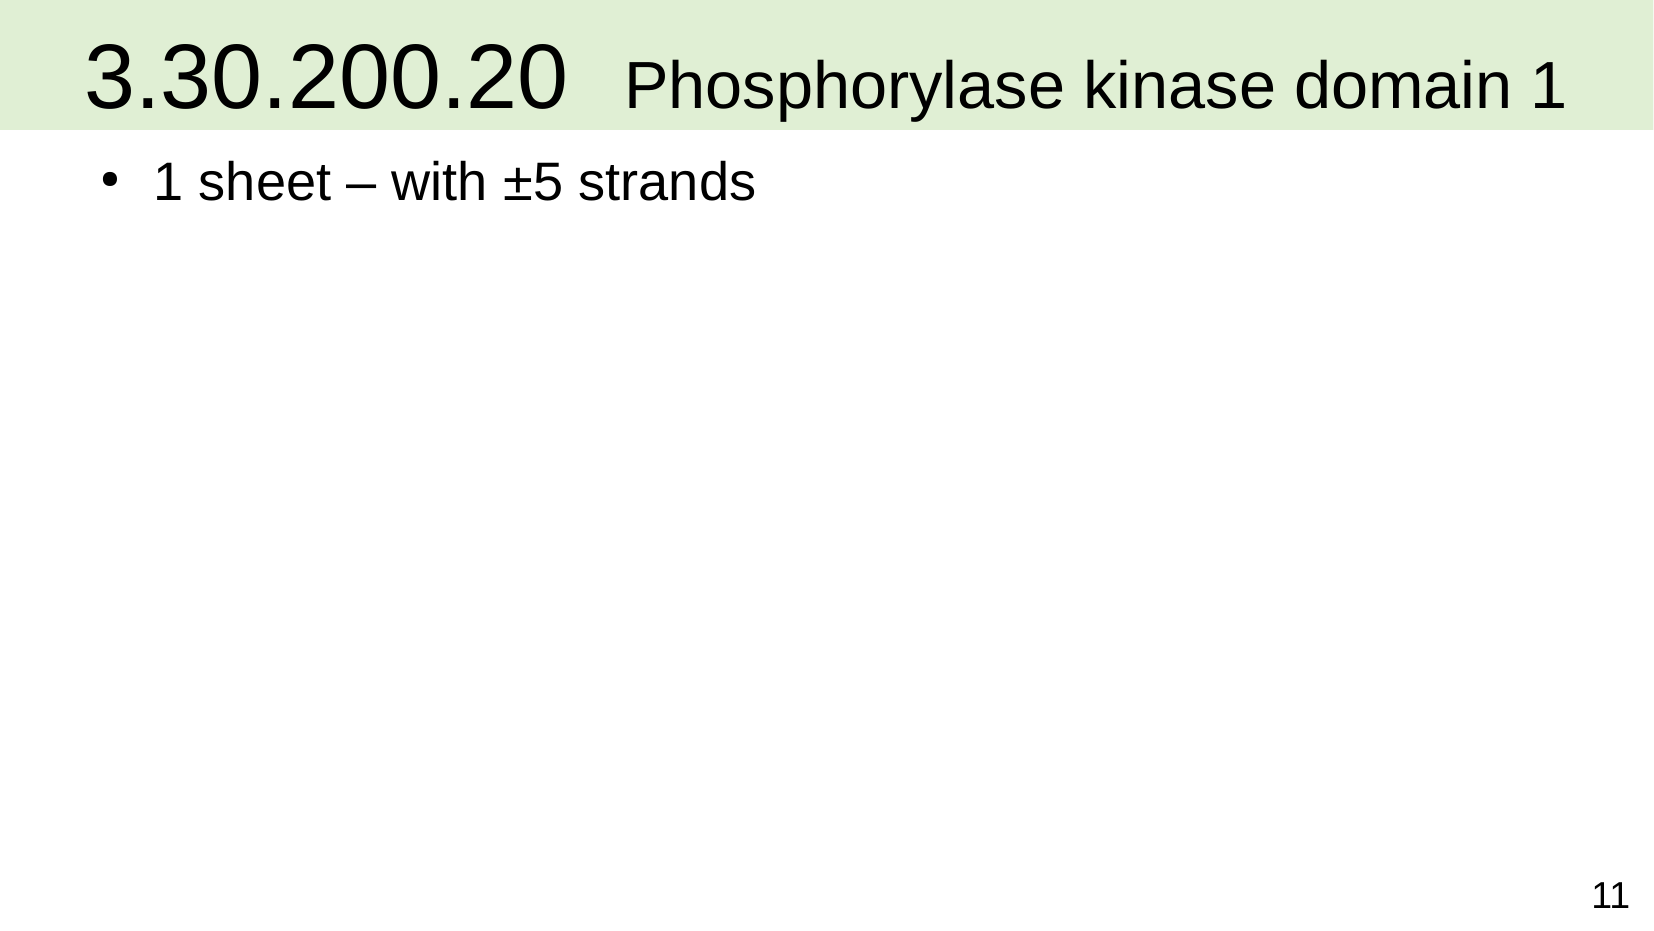

# 3.30.200.20 Phosphorylase kinase domain 1
1 sheet – with ±5 strands